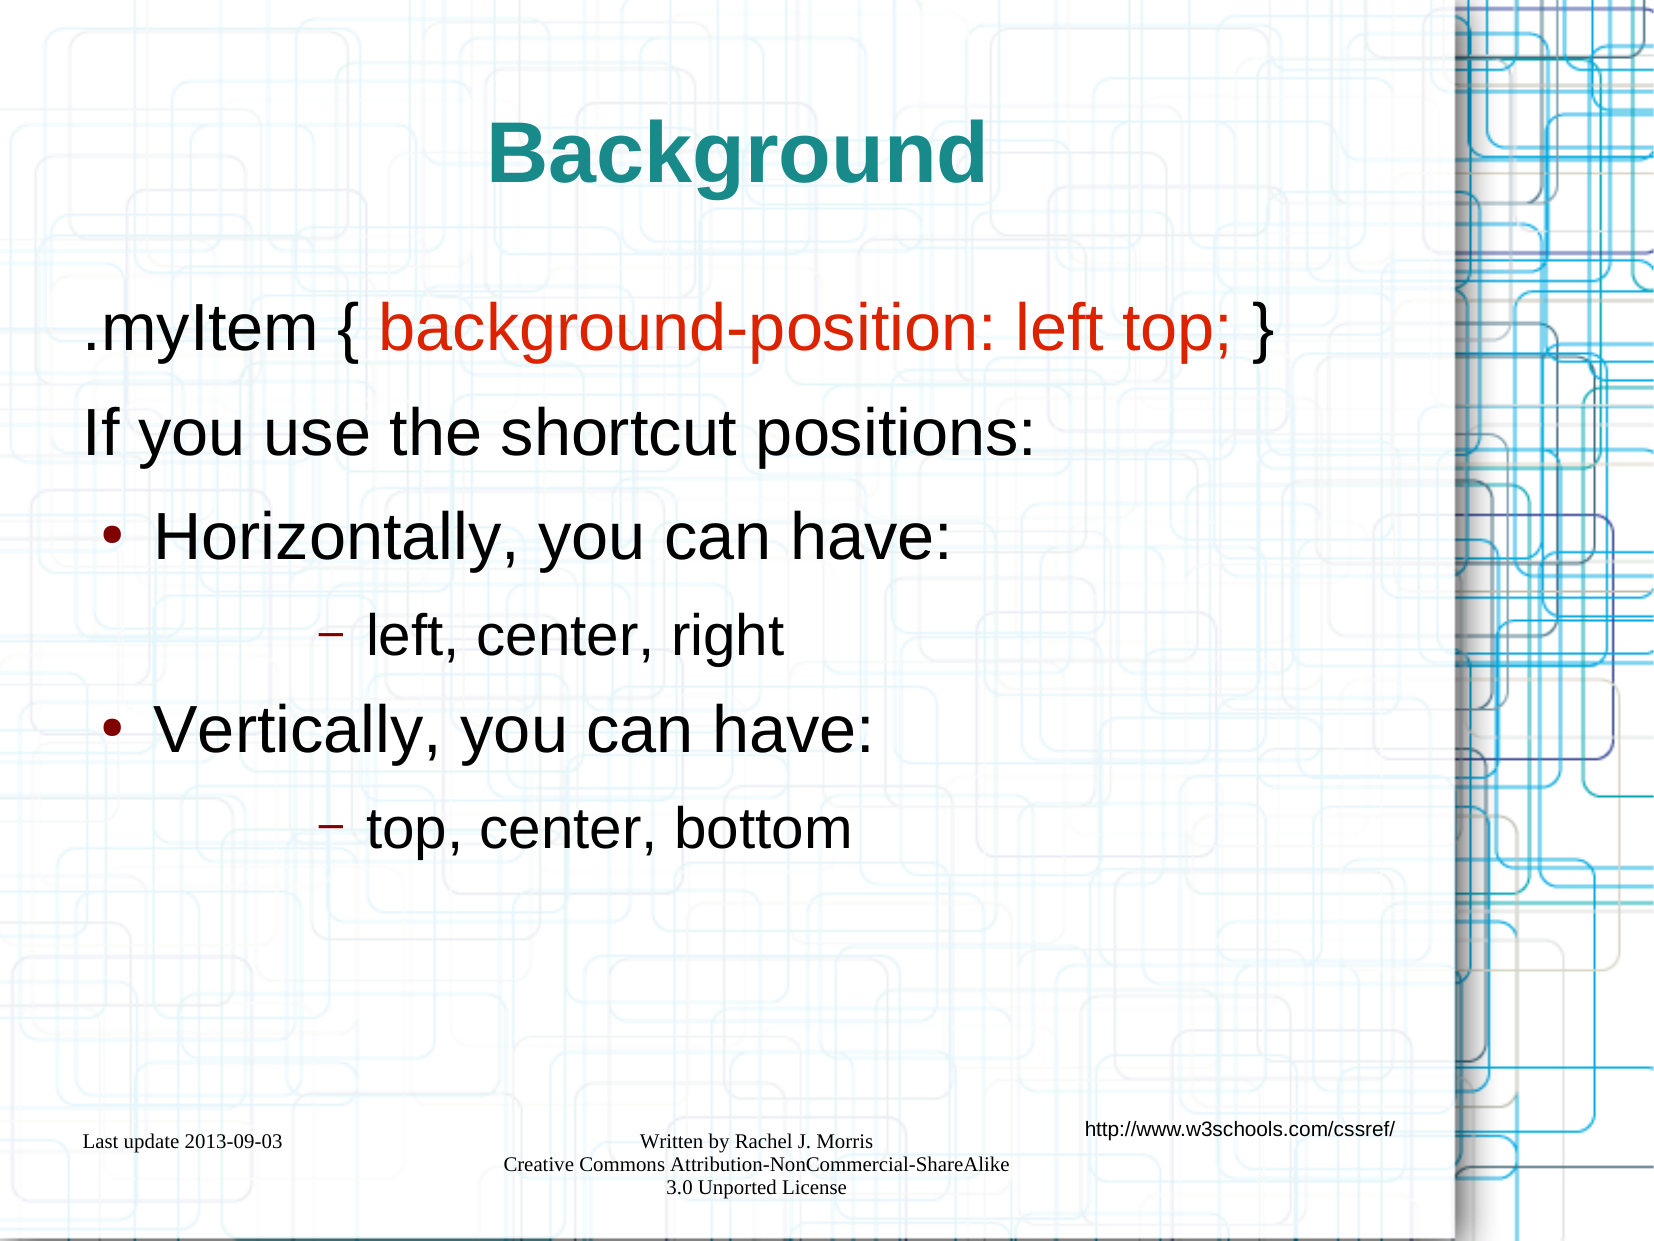

# Background
.myItem { background-position: left top; }
If you use the shortcut positions:
Horizontally, you can have:
left, center, right
Vertically, you can have:
top, center, bottom
http://www.w3schools.com/cssref/